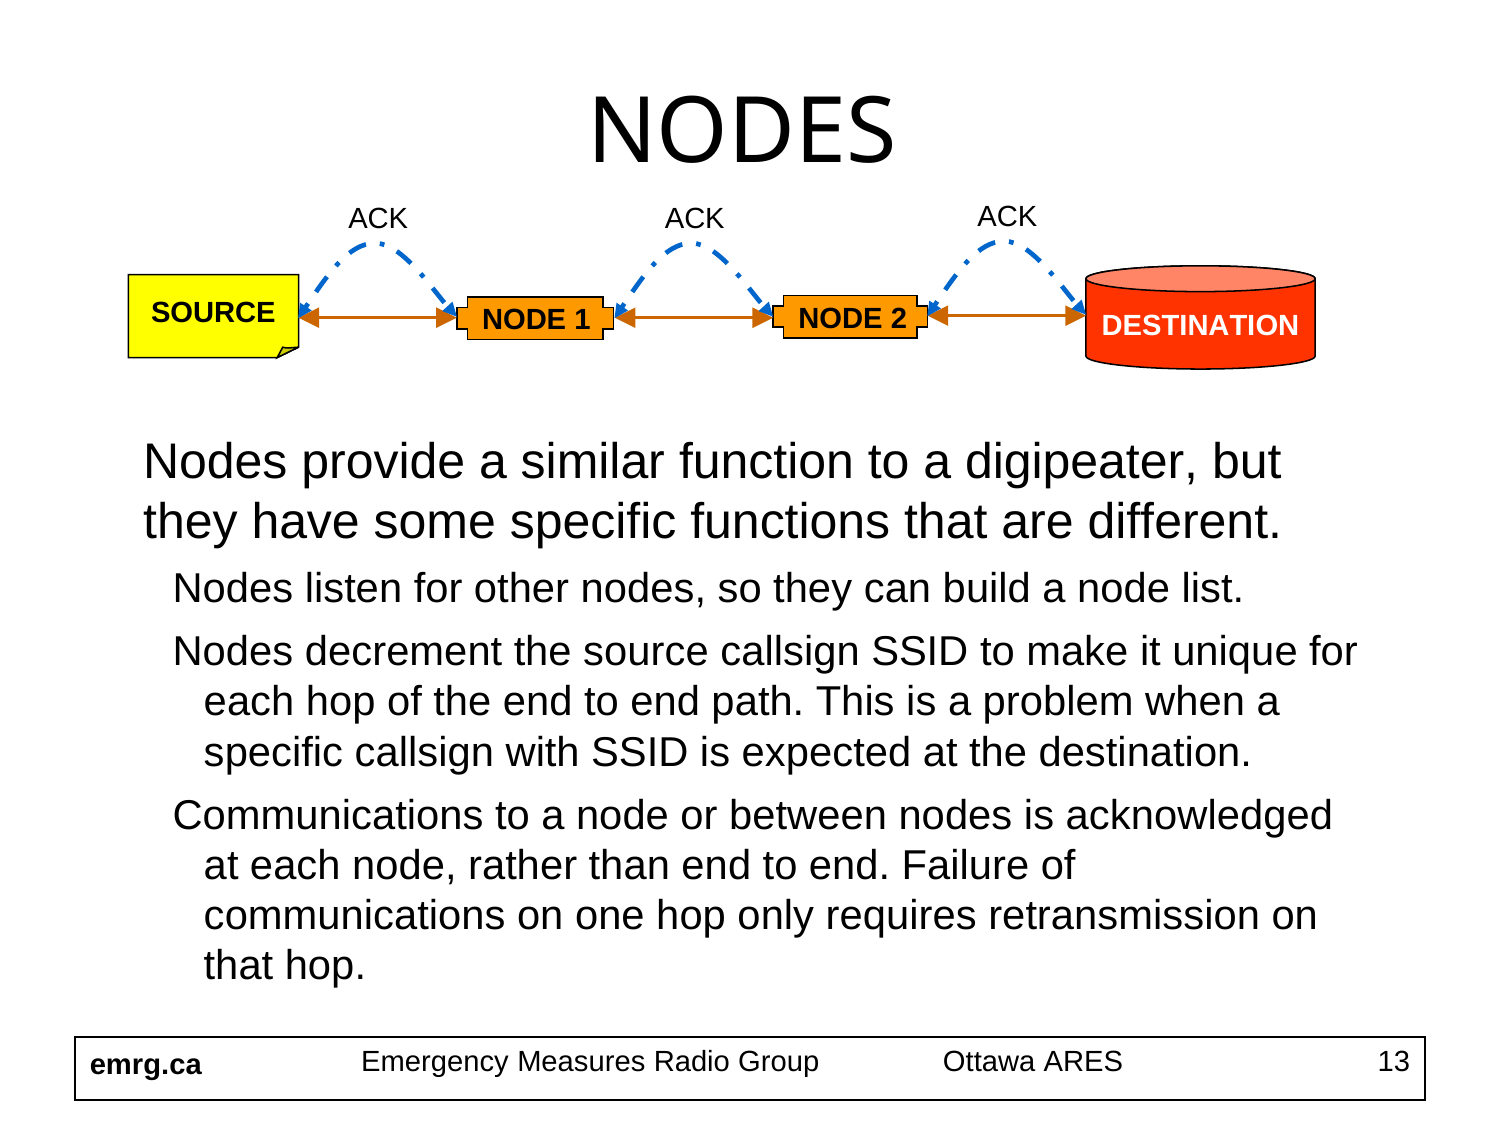

NODES
ACK
ACK
ACK
Communications to a node or between nodes is acknowledged at each node, rather than end to end. Failure of communications on one hop only requires retransmission on that hop.
DESTINATION
SOURCE
NODE 2
NODE 1
Nodes provide a similar function to a digipeater, but they have some specific functions that are different.
Nodes listen for other nodes, so they can build a node list.
Nodes decrement the source callsign SSID to make it unique for each hop of the end to end path. This is a problem when a specific callsign with SSID is expected at the destination.
Emergency Measures Radio Group Ottawa ARES
13